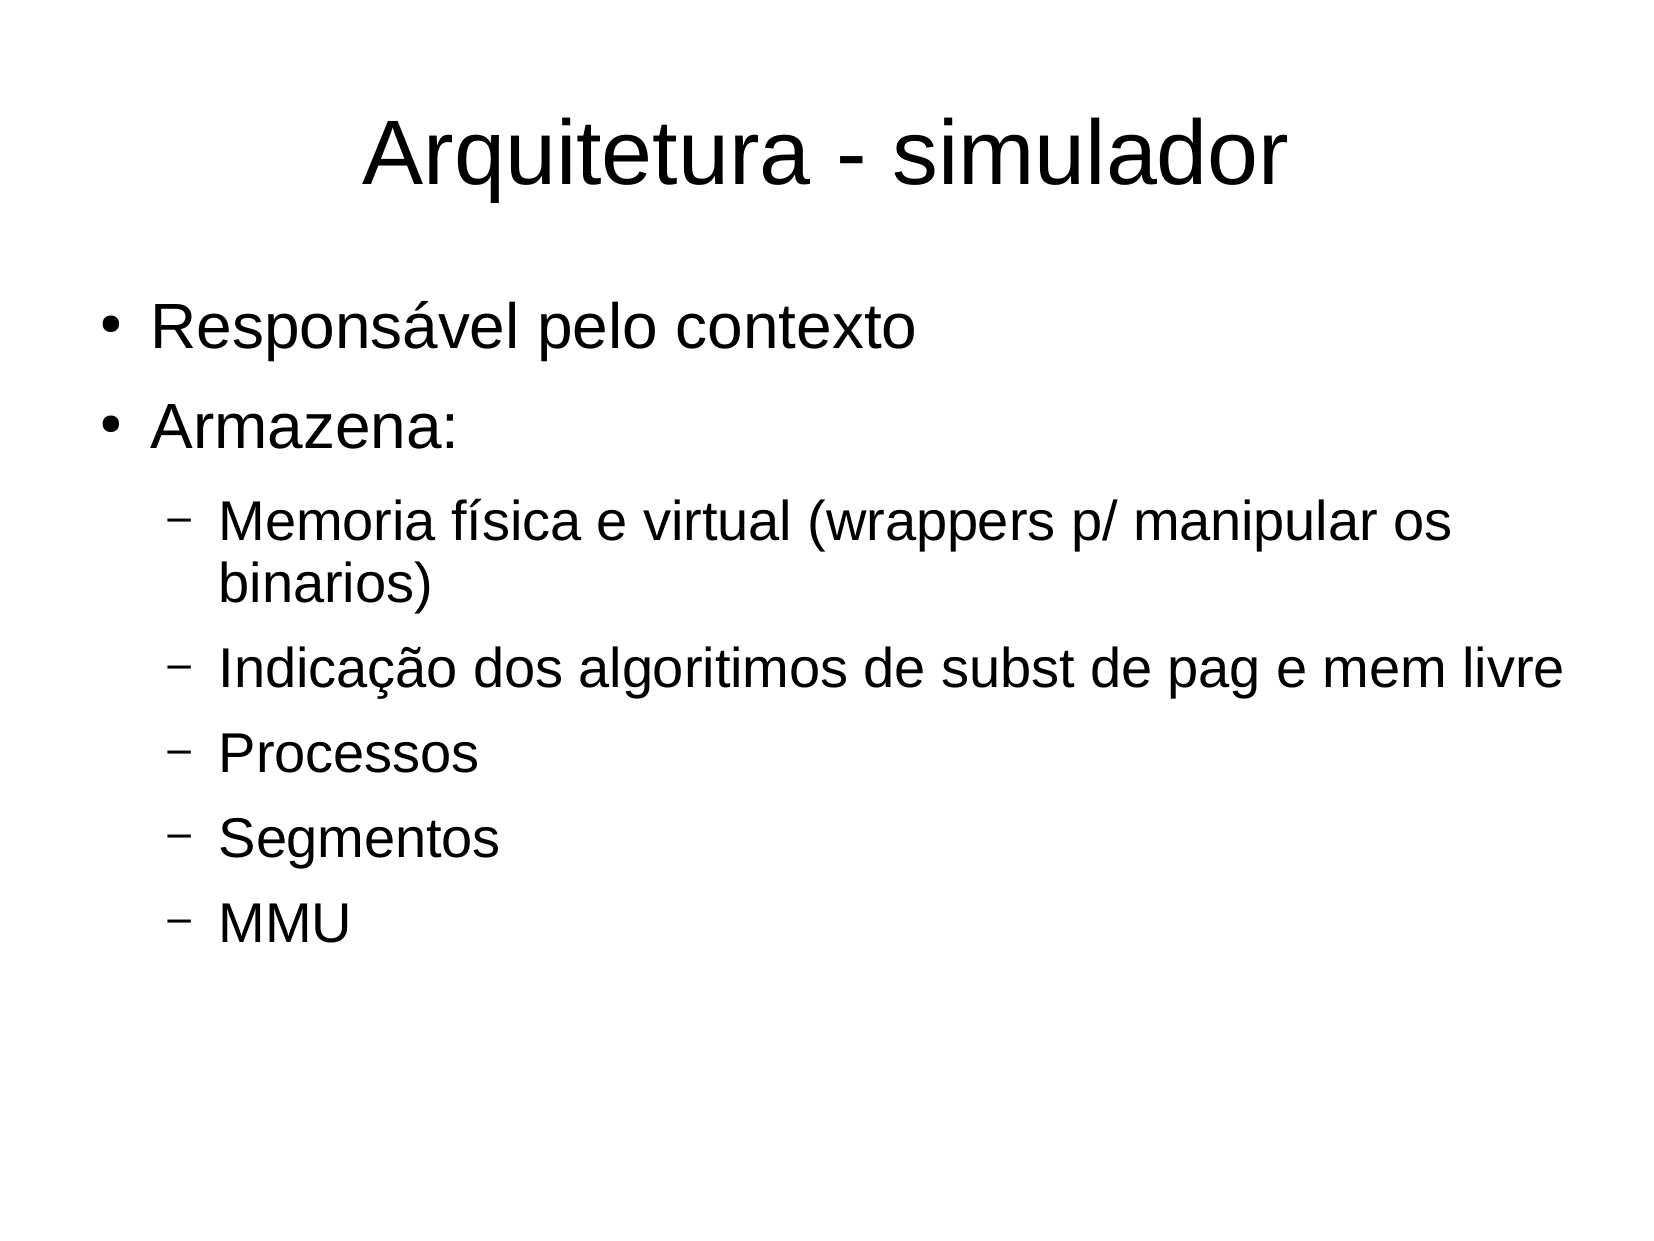

# Arquitetura - simulador
Responsável pelo contexto
Armazena:
Memoria física e virtual (wrappers p/ manipular os binarios)
Indicação dos algoritimos de subst de pag e mem livre
Processos
Segmentos
MMU